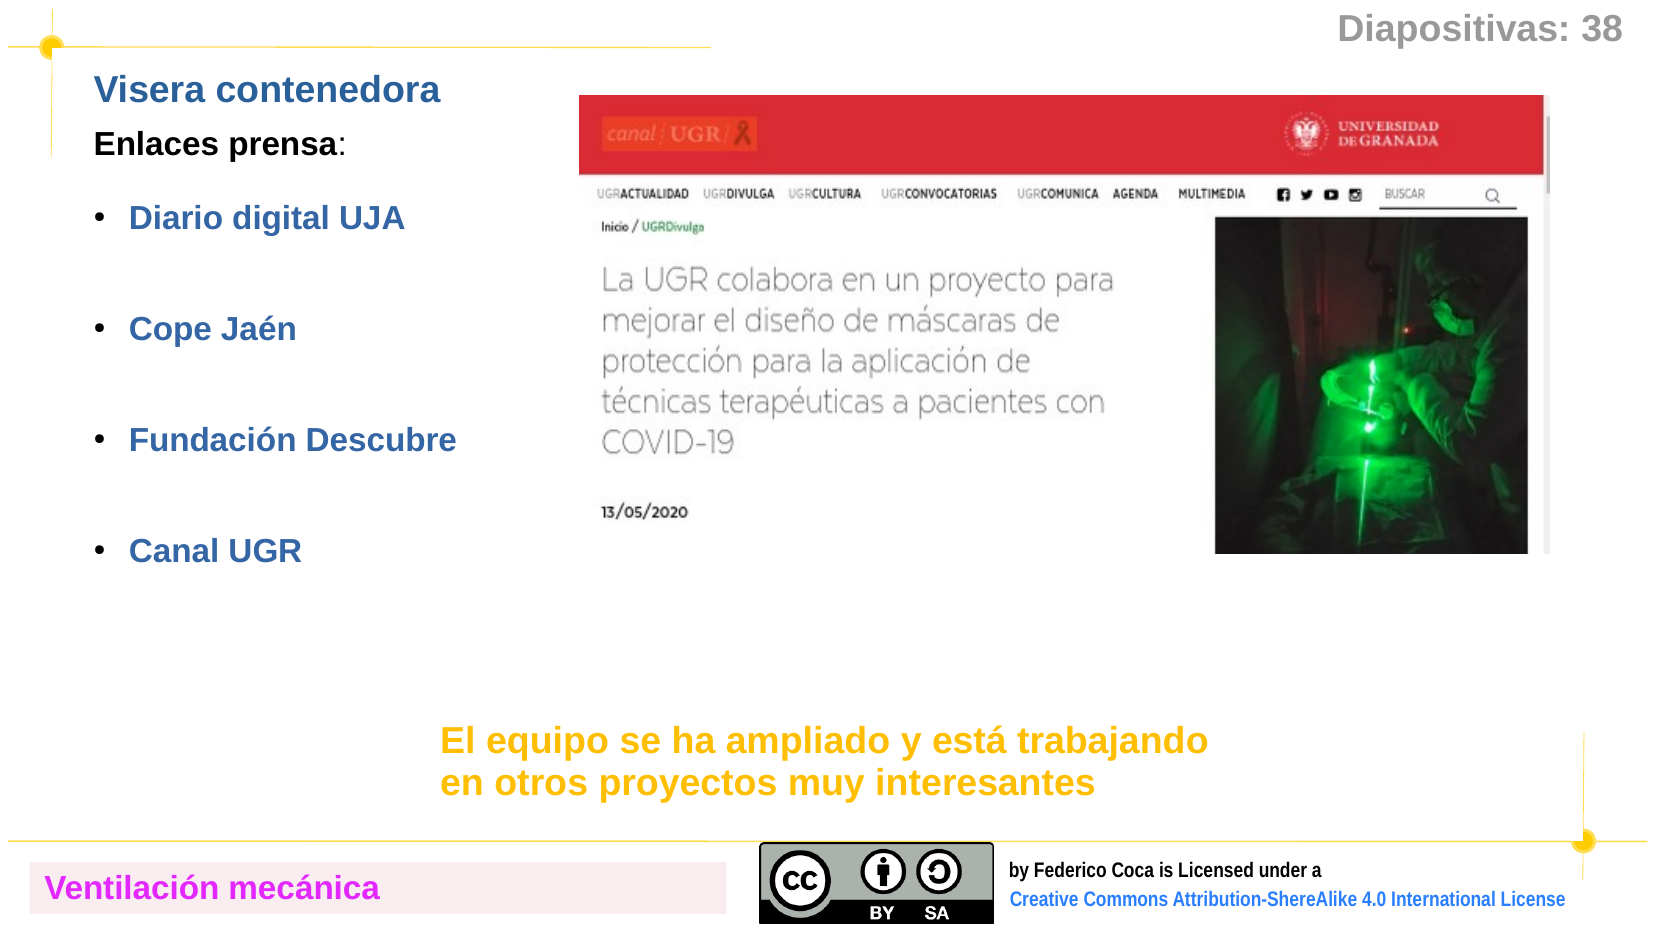

Diapositivas: 38
Visera contenedora
Enlaces prensa:
Diario digital UJA
Cope Jaén
Fundación Descubre
Canal UGR
El equipo se ha ampliado y está trabajando en otros proyectos muy interesantes
Ventilación mecánica